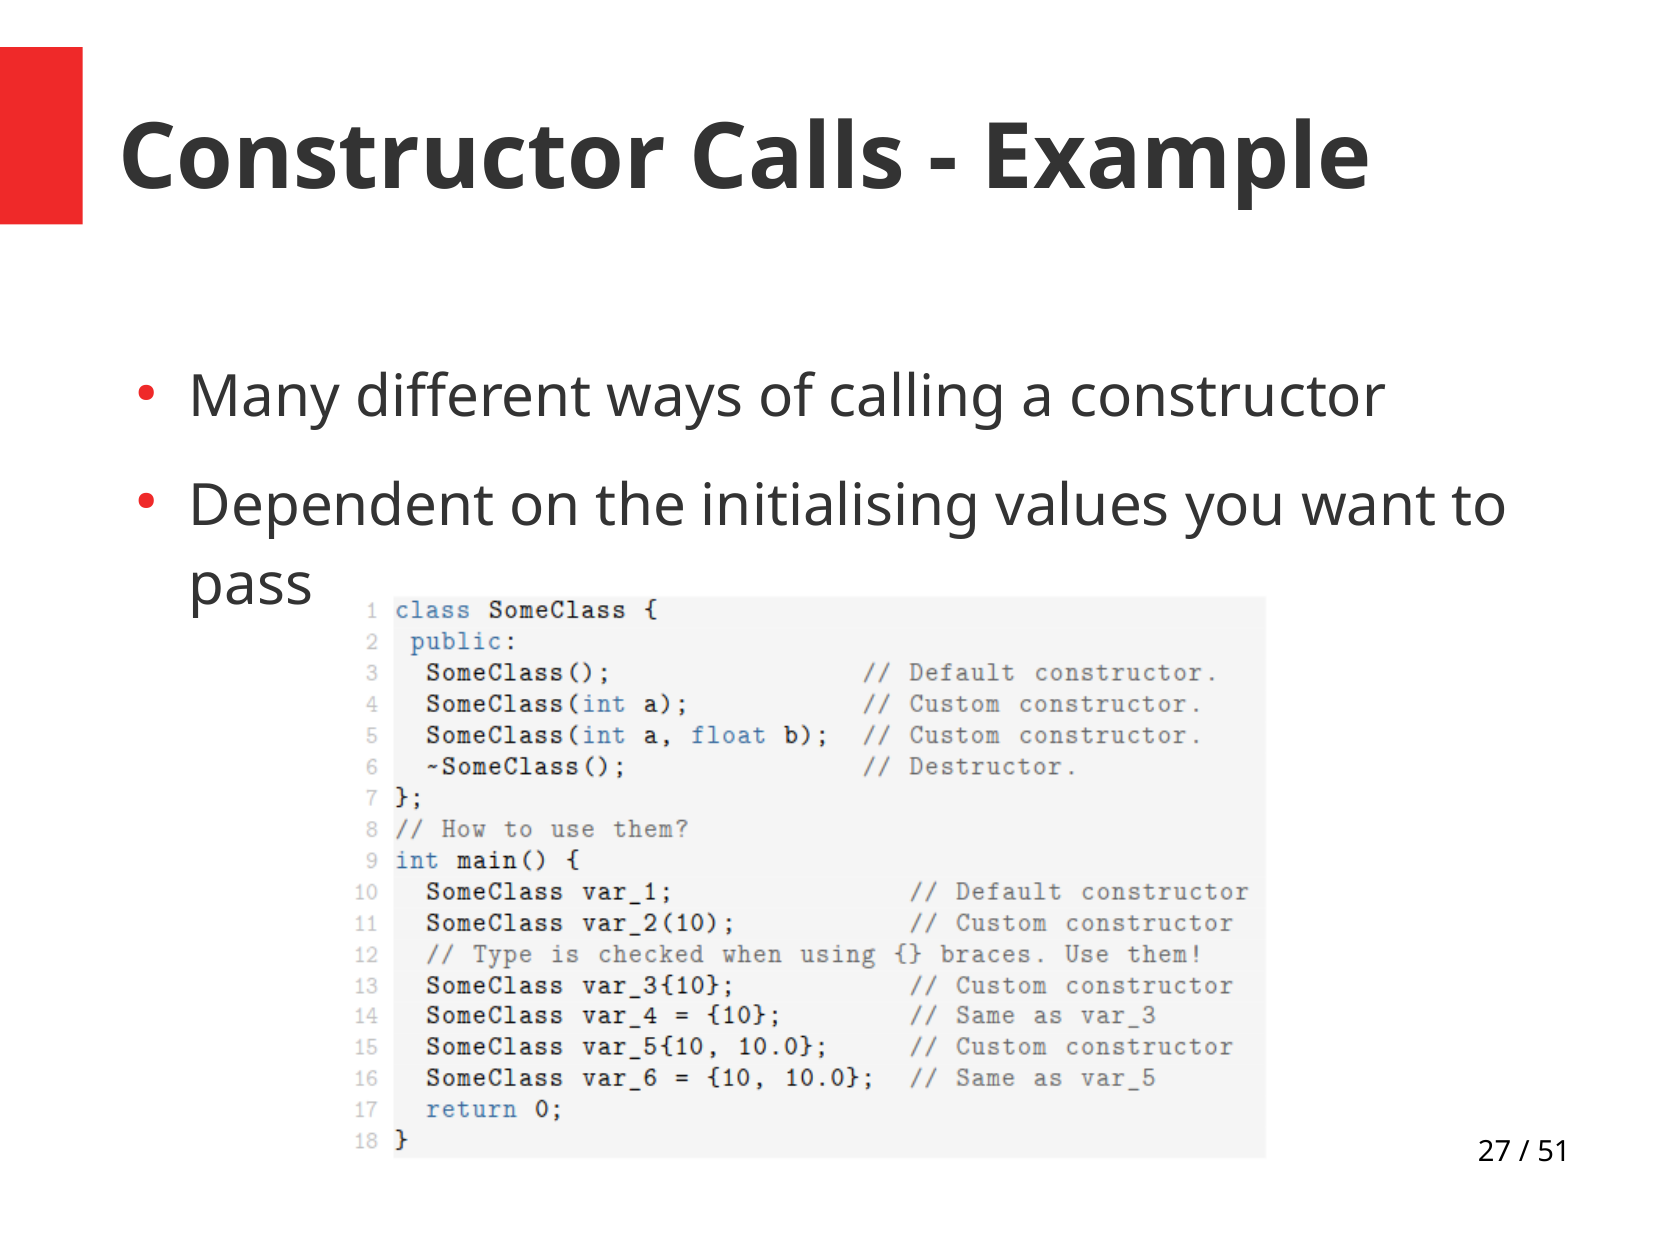

# Constructor Calls - Example
Many different ways of calling a constructor
Dependent on the initialising values you want to pass
27